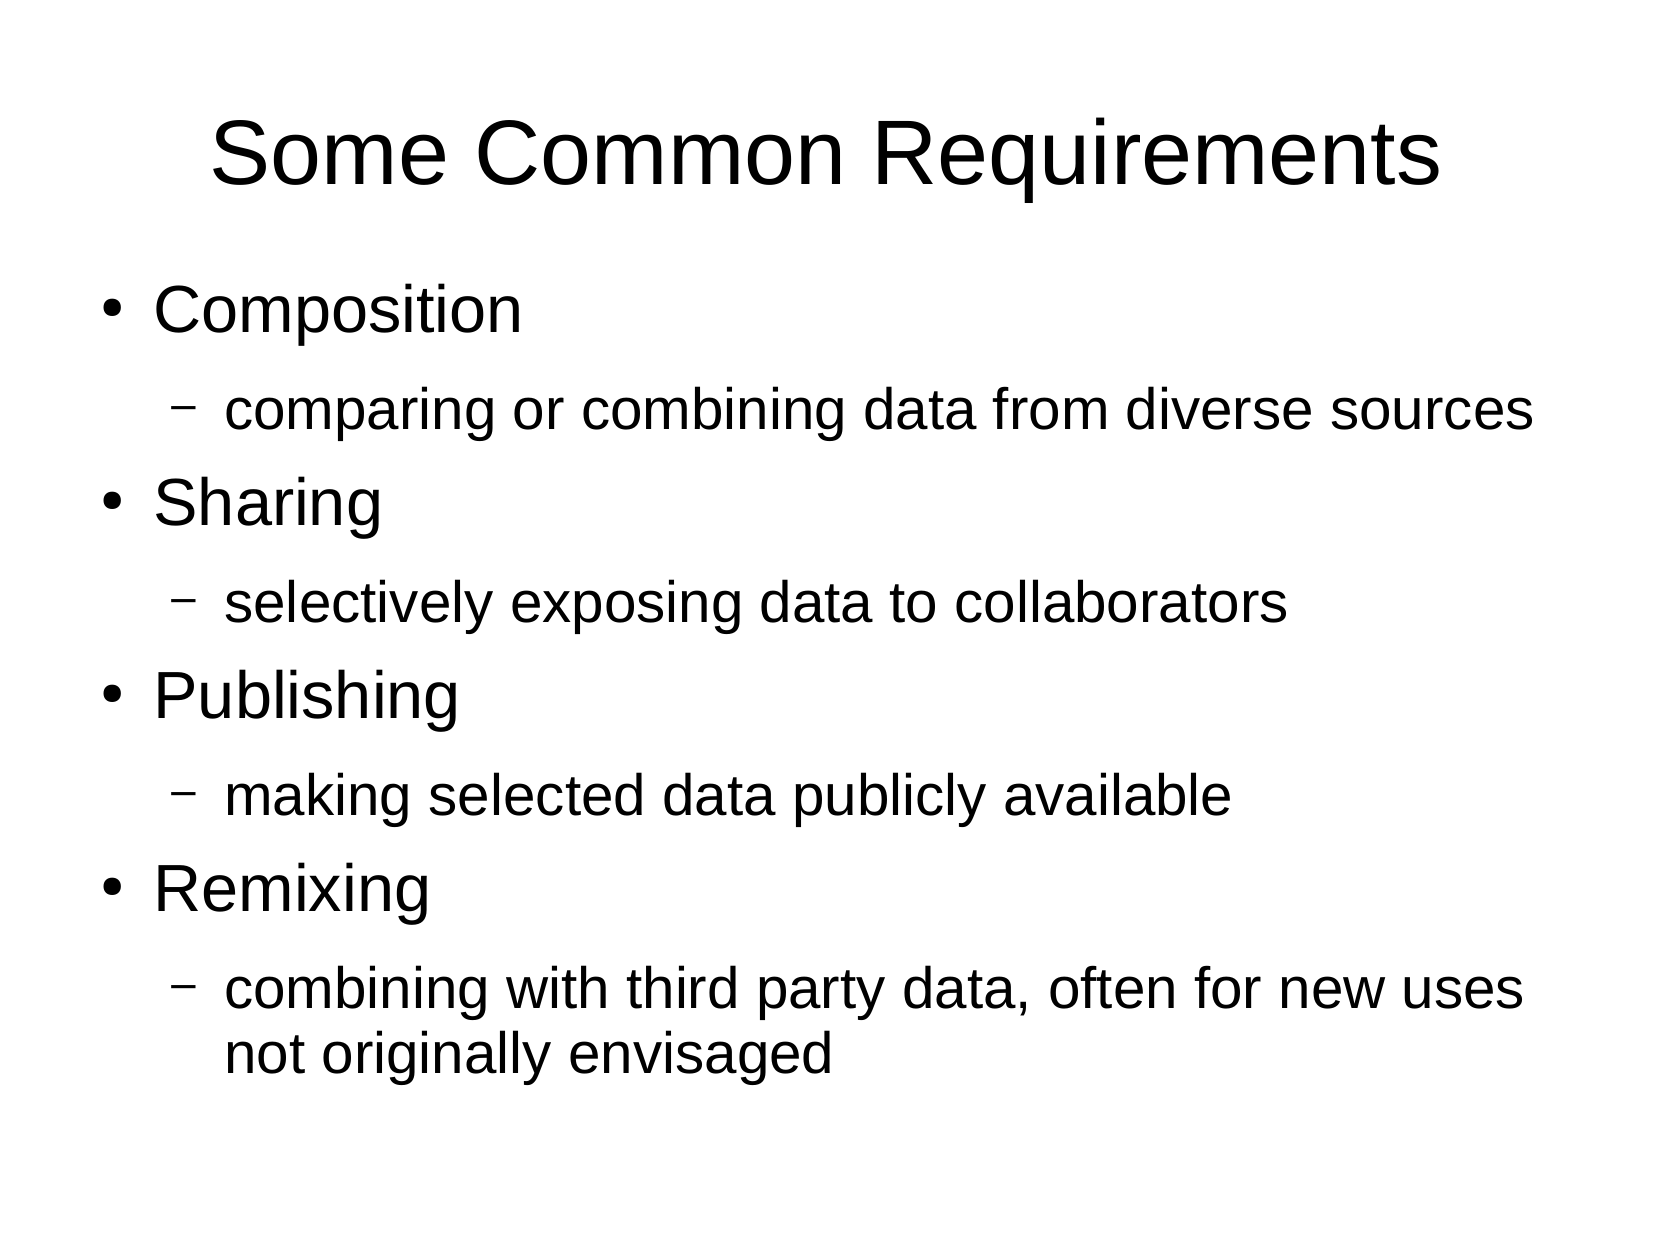

# Some Common Requirements
Composition
comparing or combining data from diverse sources
Sharing
selectively exposing data to collaborators
Publishing
making selected data publicly available
Remixing
combining with third party data, often for new uses not originally envisaged